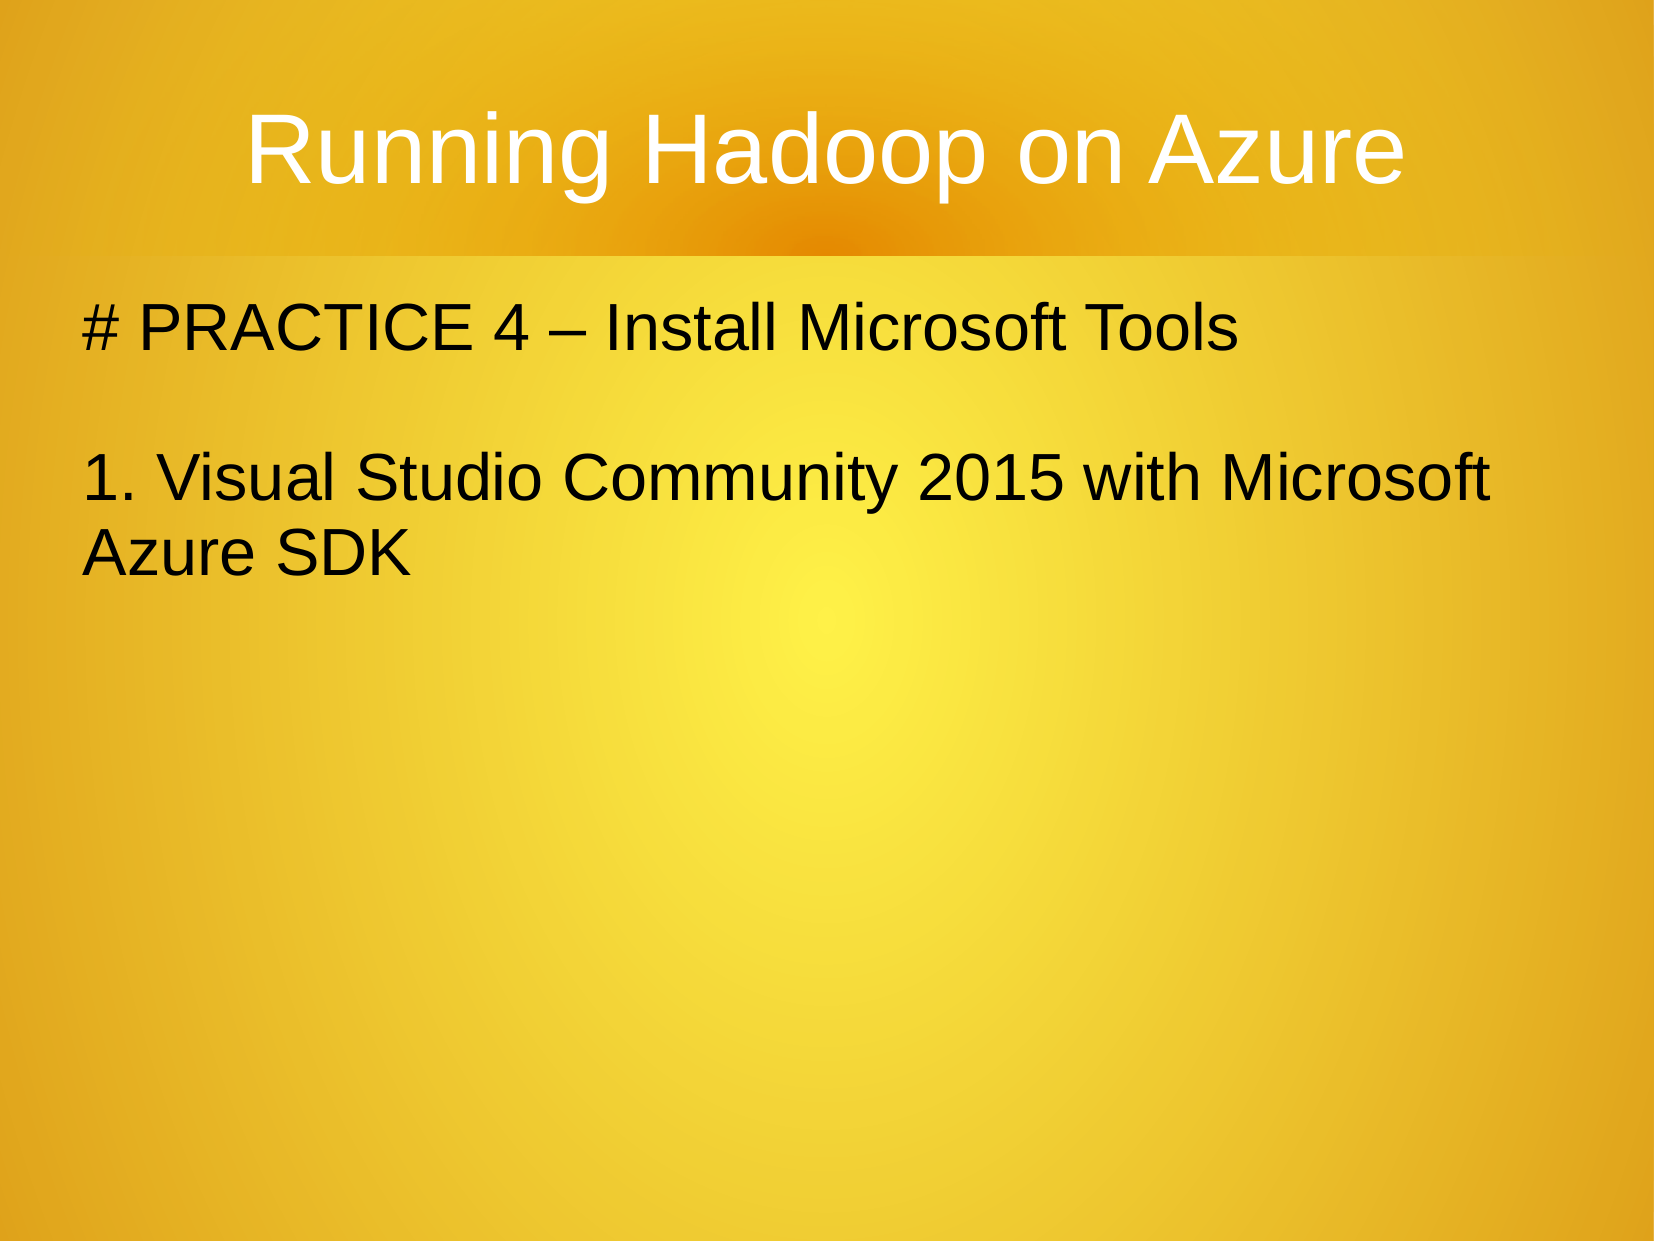

# Running Hadoop on Azure
# PRACTICE 4 – Install Microsoft Tools
1. Visual Studio Community 2015 with Microsoft Azure SDK